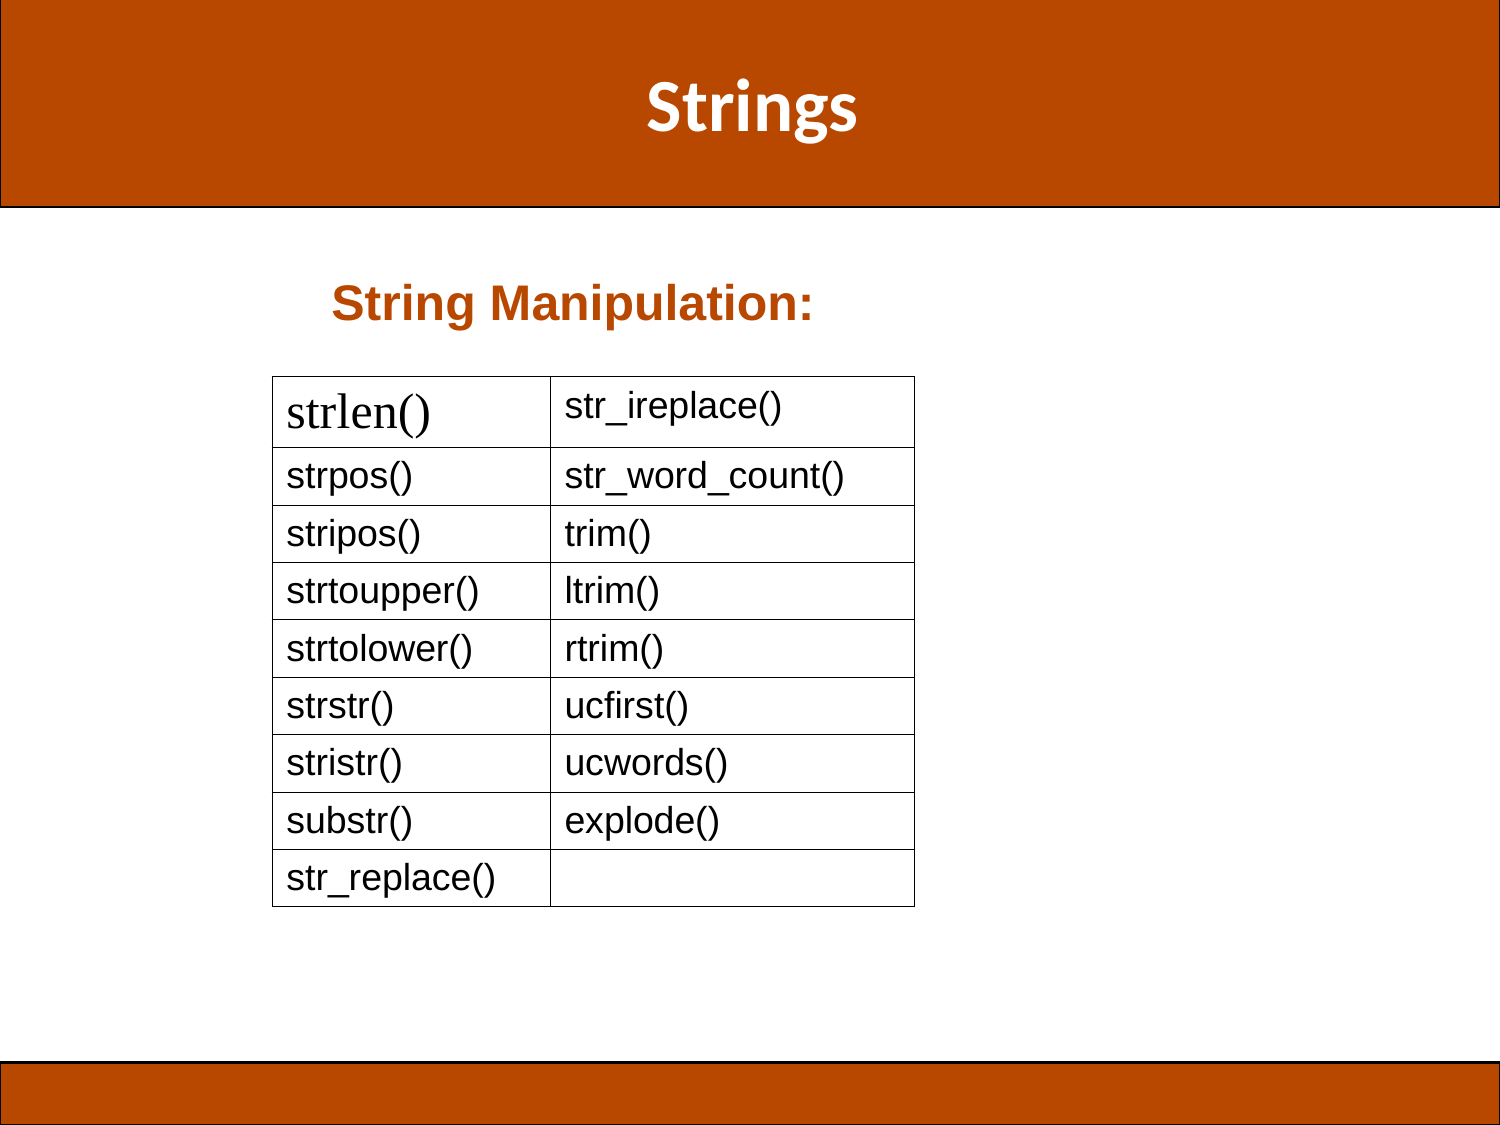

Strings
# String Manipulation:
| strlen() | str\_ireplace() |
| --- | --- |
| strpos() | str\_word\_count() |
| stripos() | trim() |
| strtoupper() | ltrim() |
| strtolower() | rtrim() |
| strstr() | ucfirst() |
| stristr() | ucwords() |
| substr() | explode() |
| str\_replace() | |